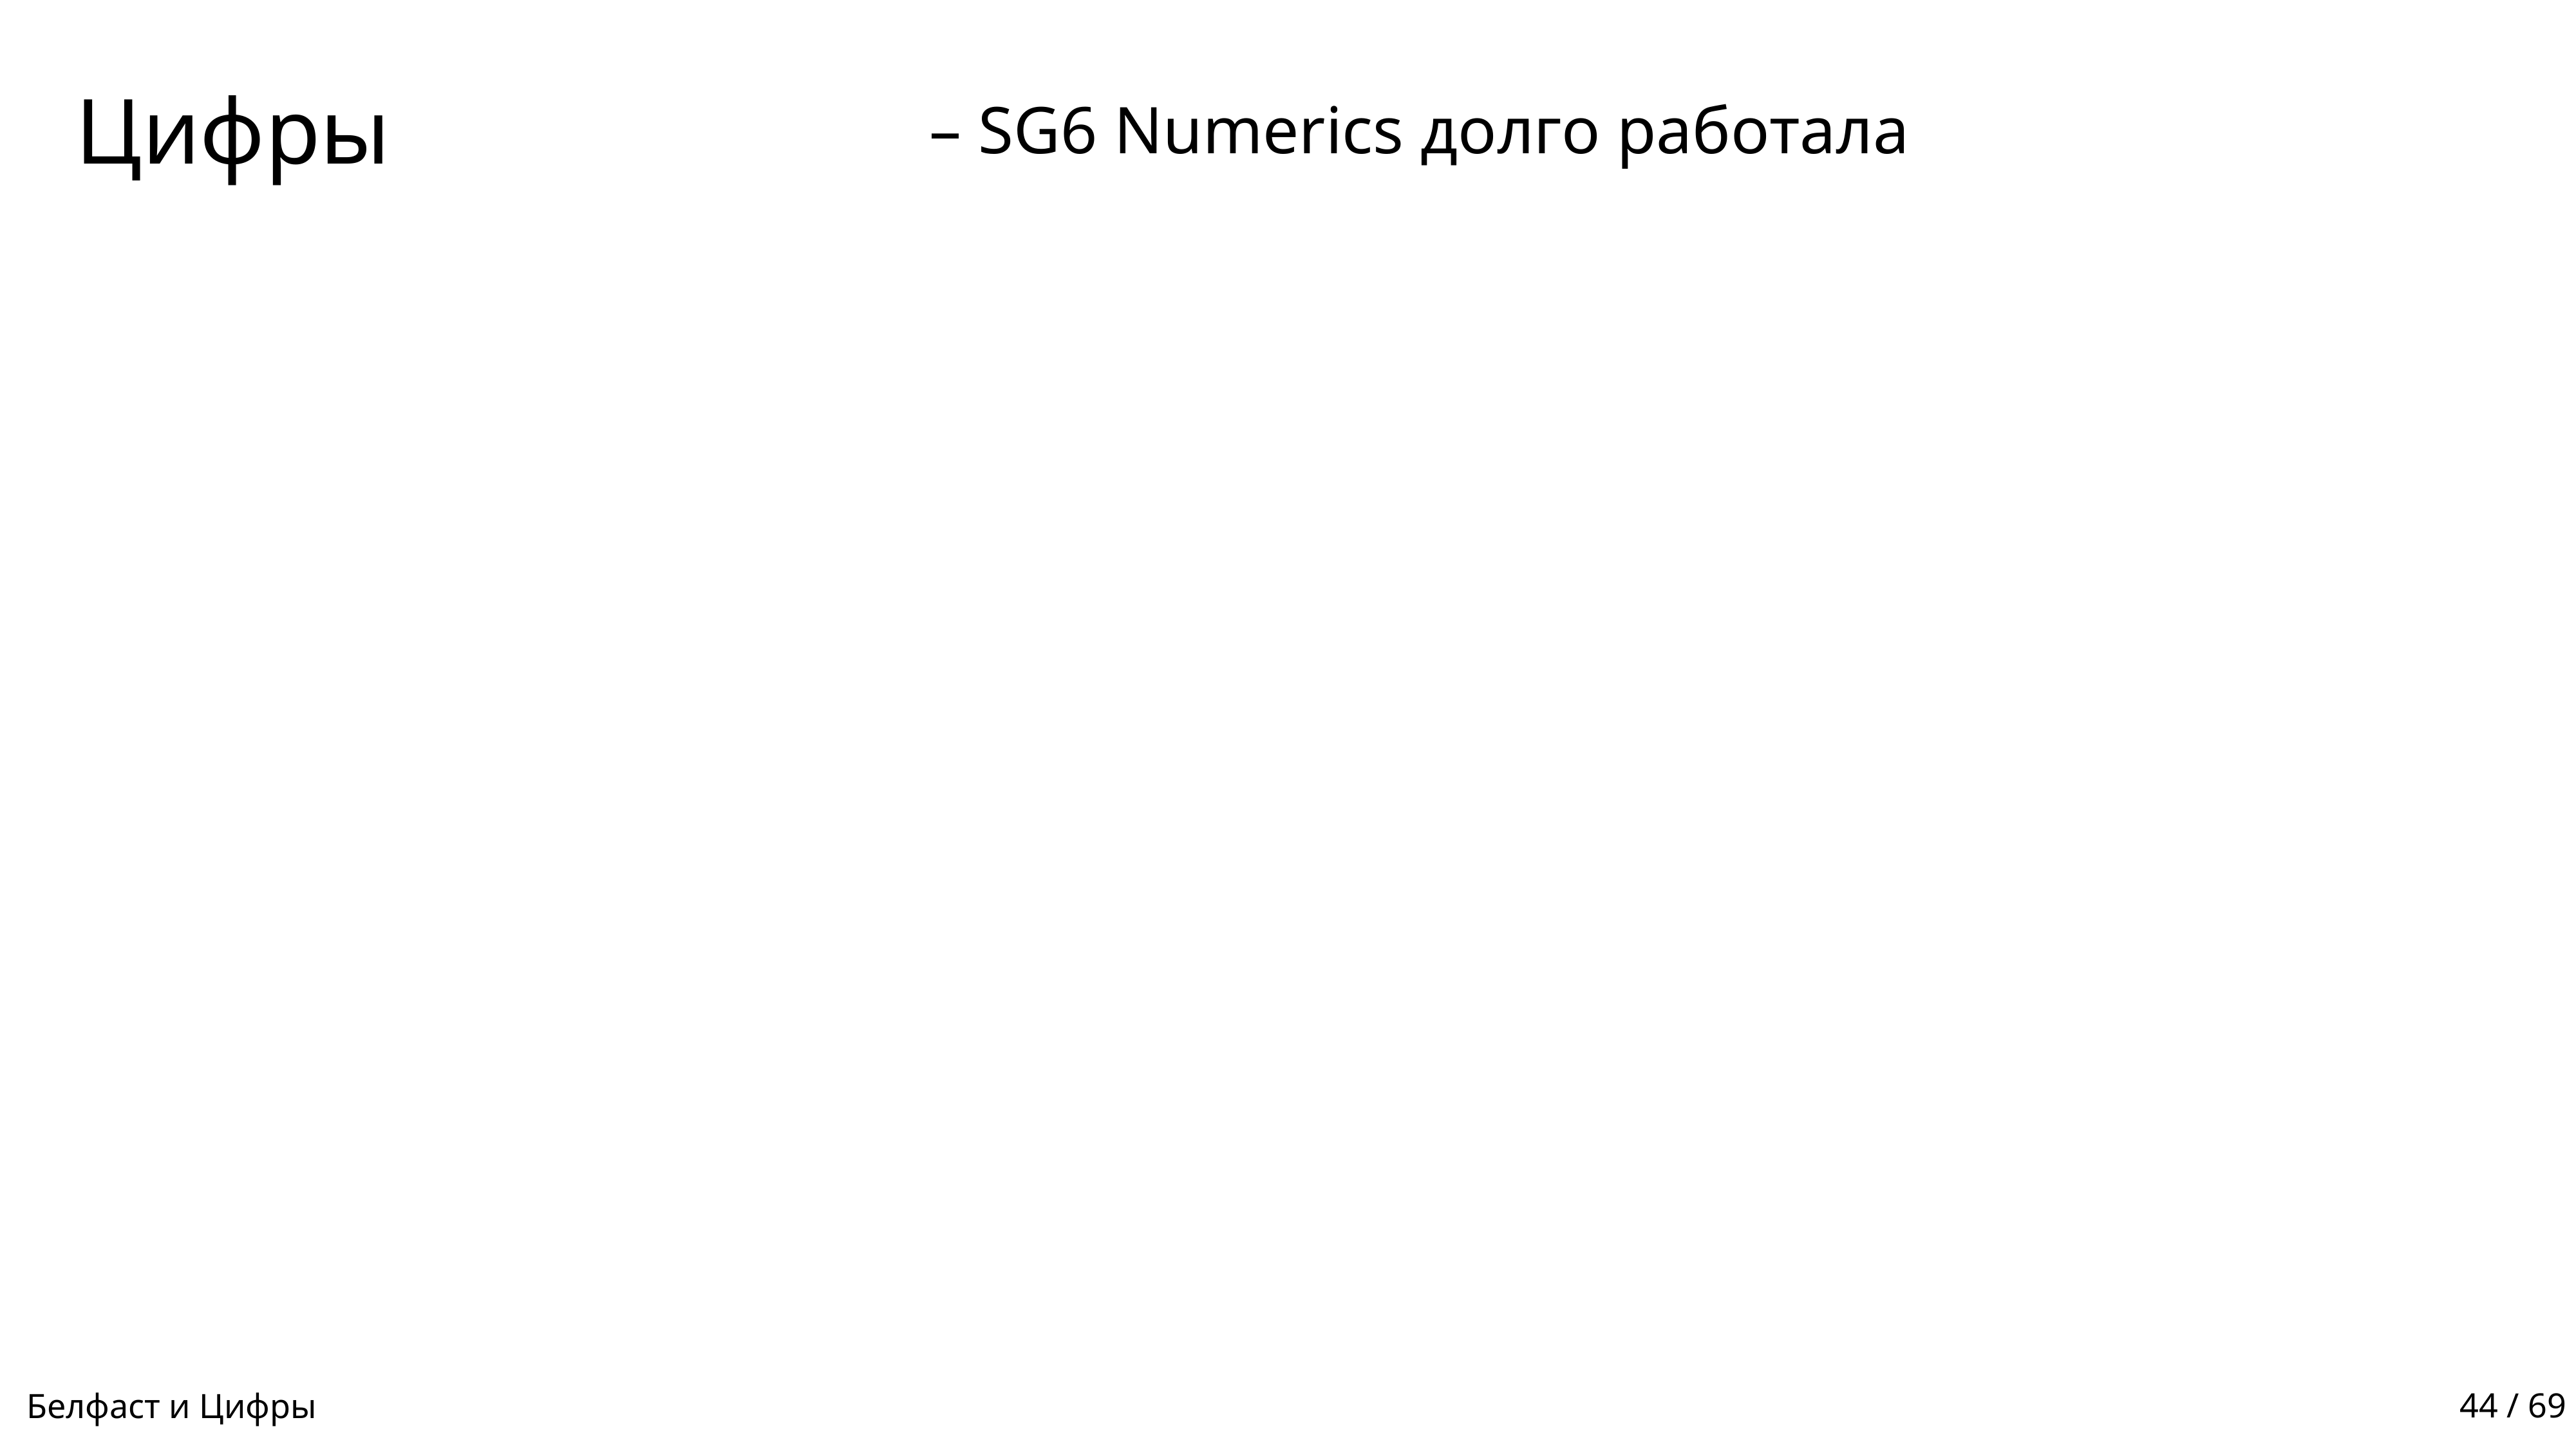

# Цифры
– SG6 Numerics долго работала
Белфаст и Цифры